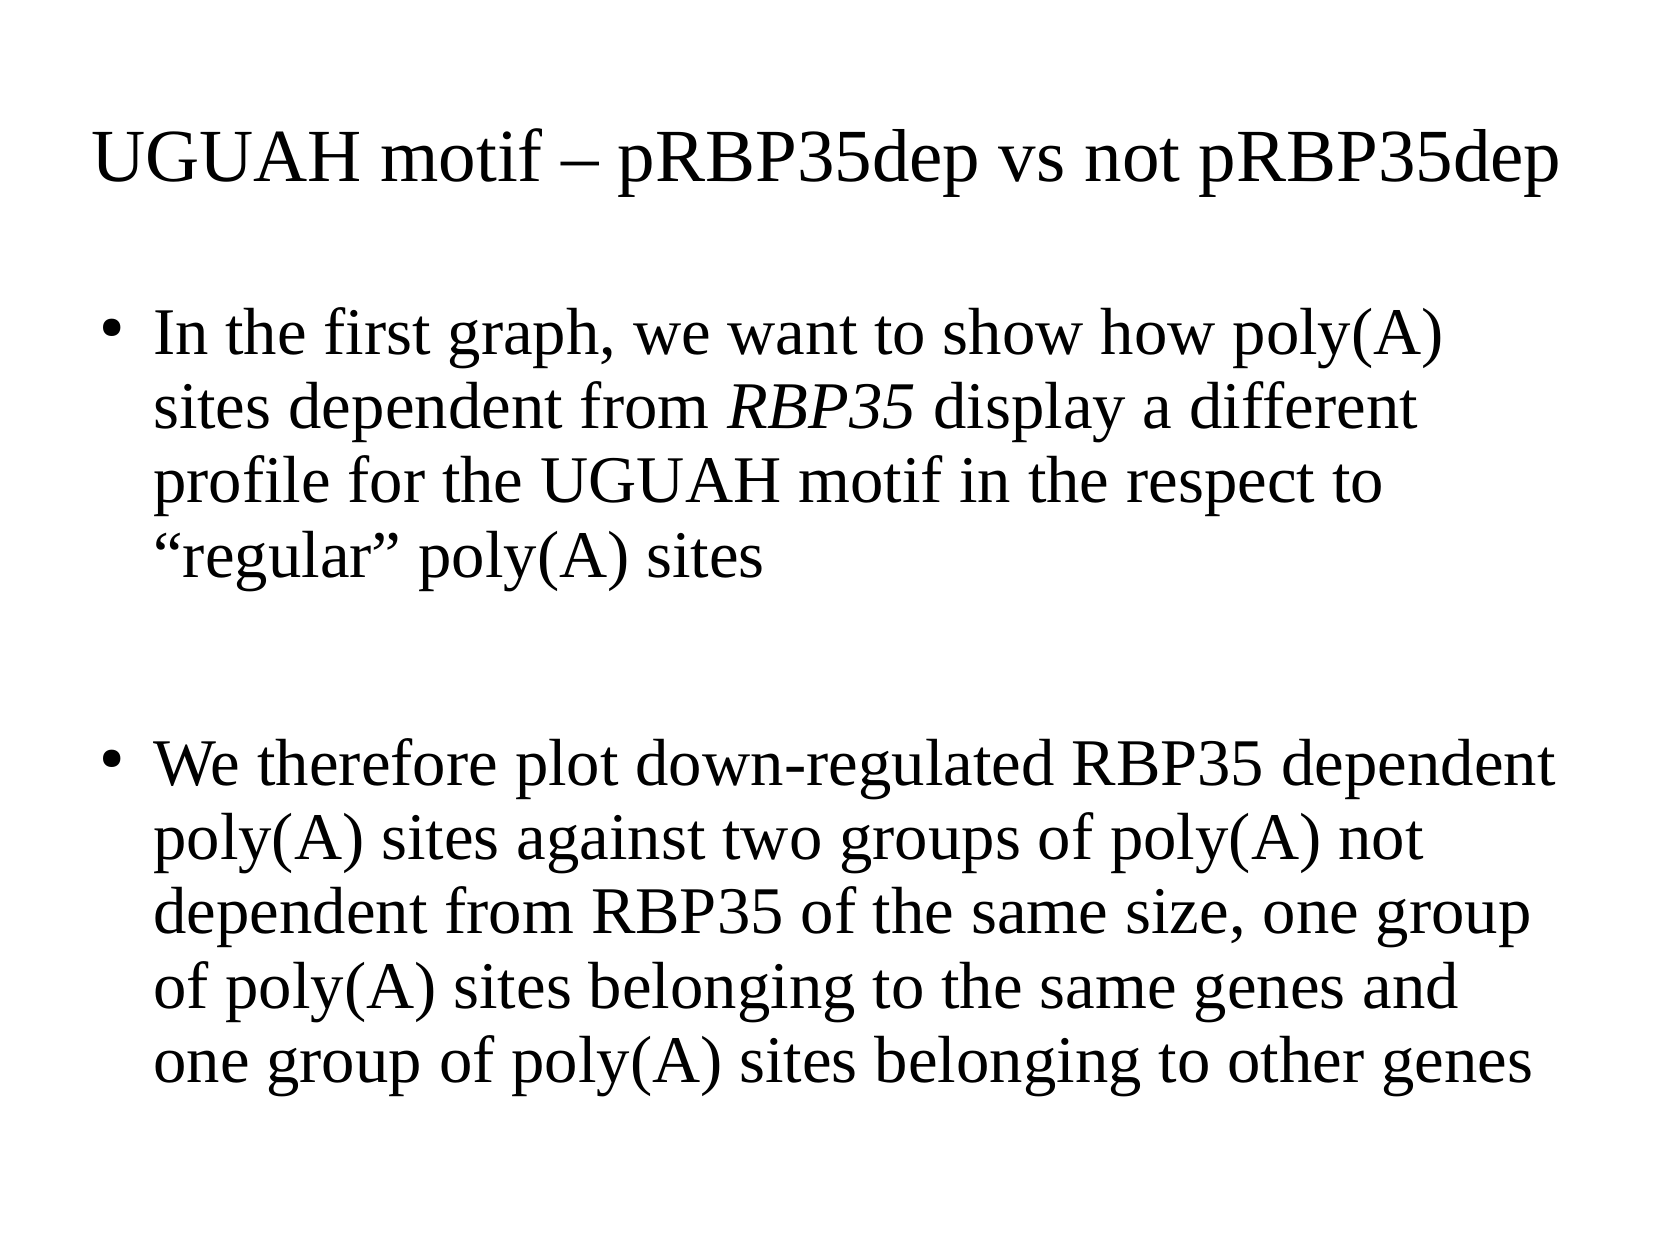

# UGUAH motif – pRBP35dep vs not pRBP35dep
In the first graph, we want to show how poly(A) sites dependent from RBP35 display a different profile for the UGUAH motif in the respect to “regular” poly(A) sites
We therefore plot down-regulated RBP35 dependent poly(A) sites against two groups of poly(A) not dependent from RBP35 of the same size, one group of poly(A) sites belonging to the same genes and one group of poly(A) sites belonging to other genes